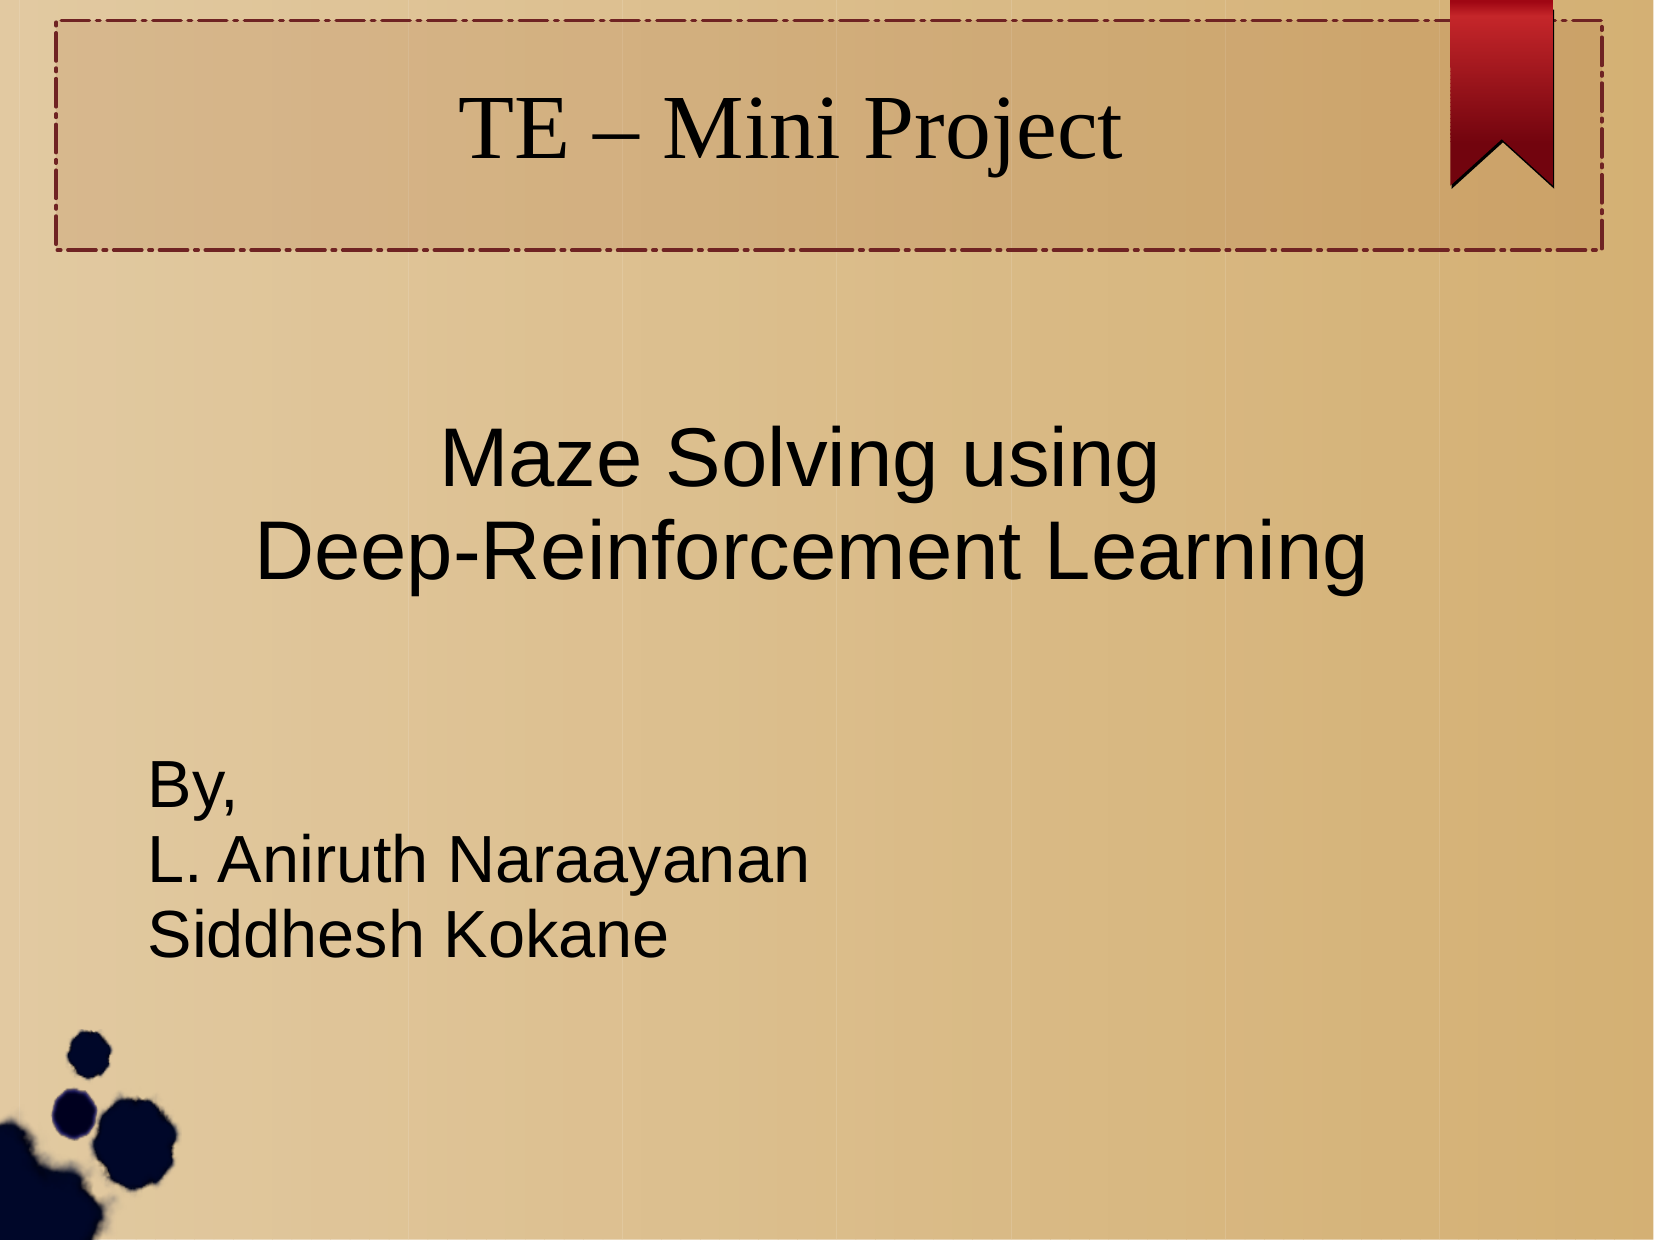

# TE – Mini Project
Maze Solving using
Deep-Reinforcement Learning
By,
L. Aniruth Naraayanan
Siddhesh Kokane